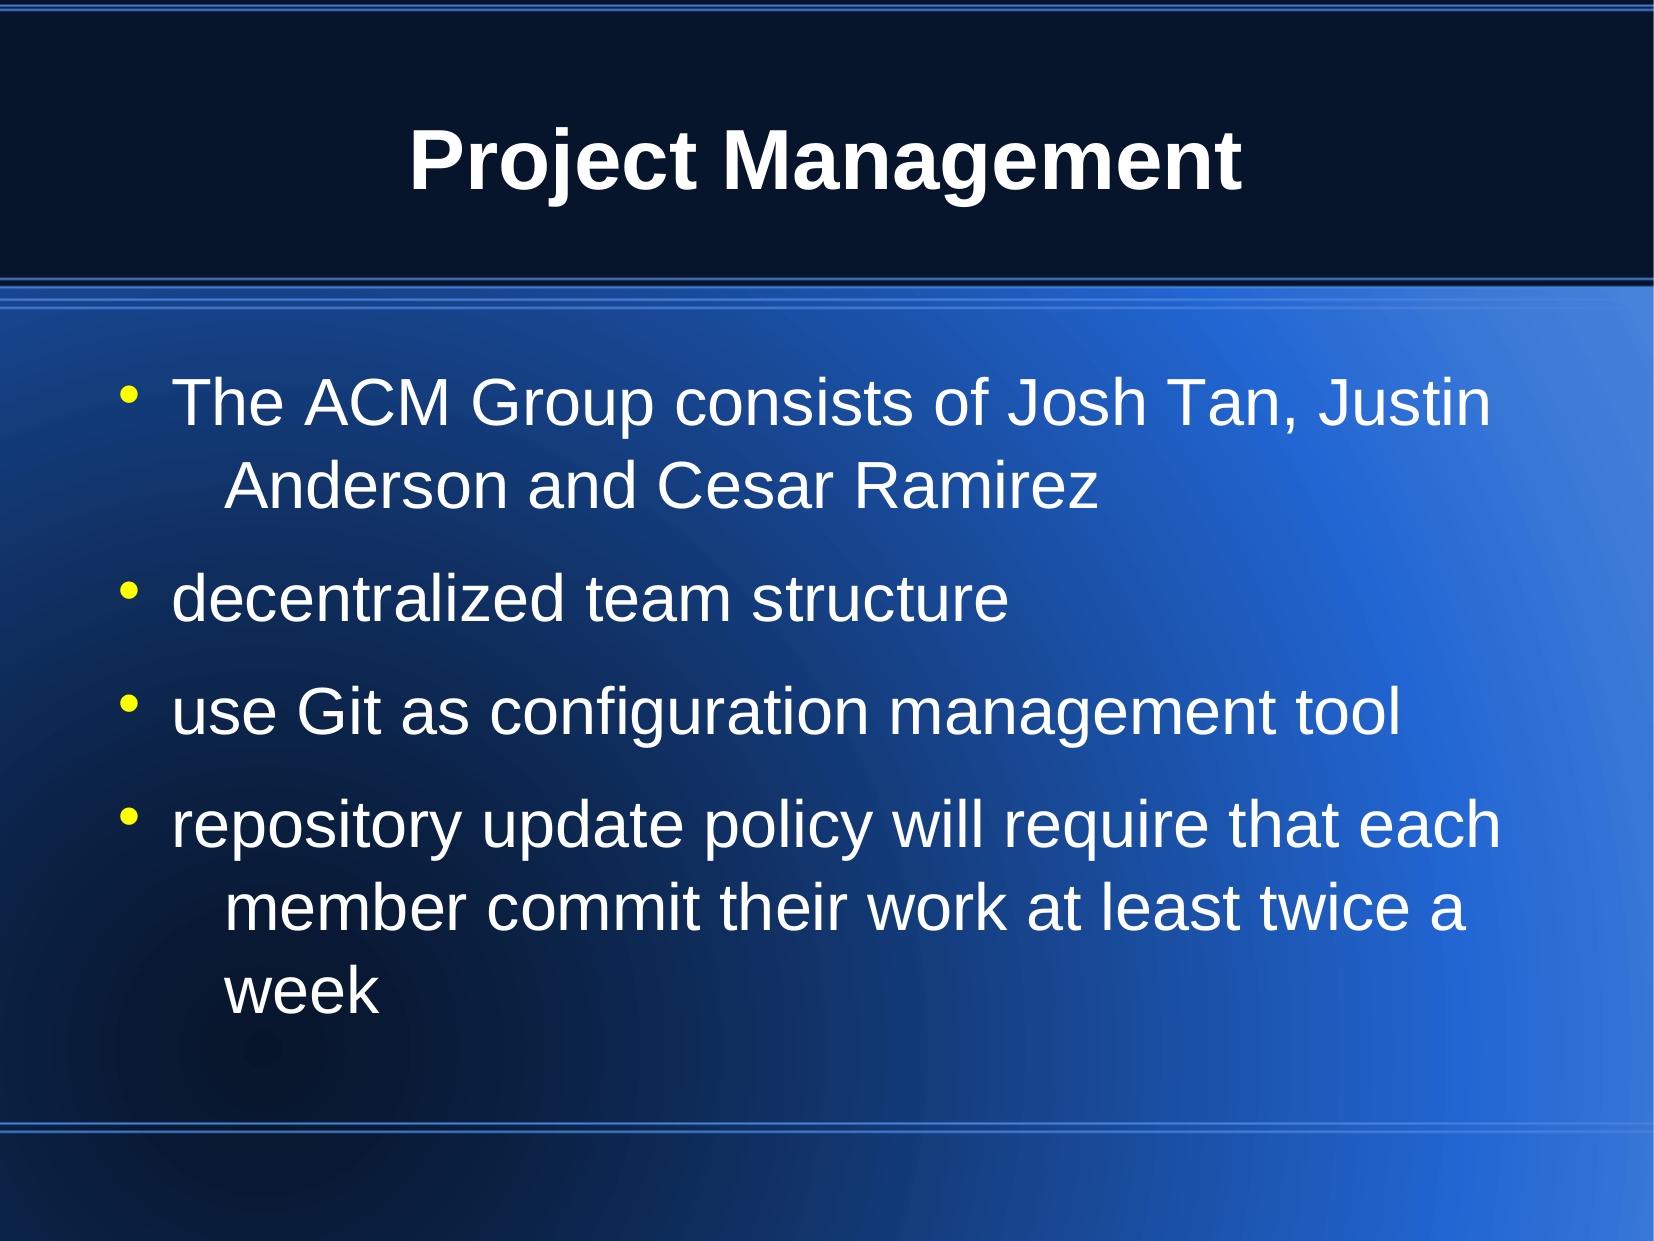

# Project Management
The ACM Group consists of Josh Tan, Justin Anderson and Cesar Ramirez
decentralized team structure
use Git as configuration management tool
repository update policy will require that each member commit their work at least twice a week